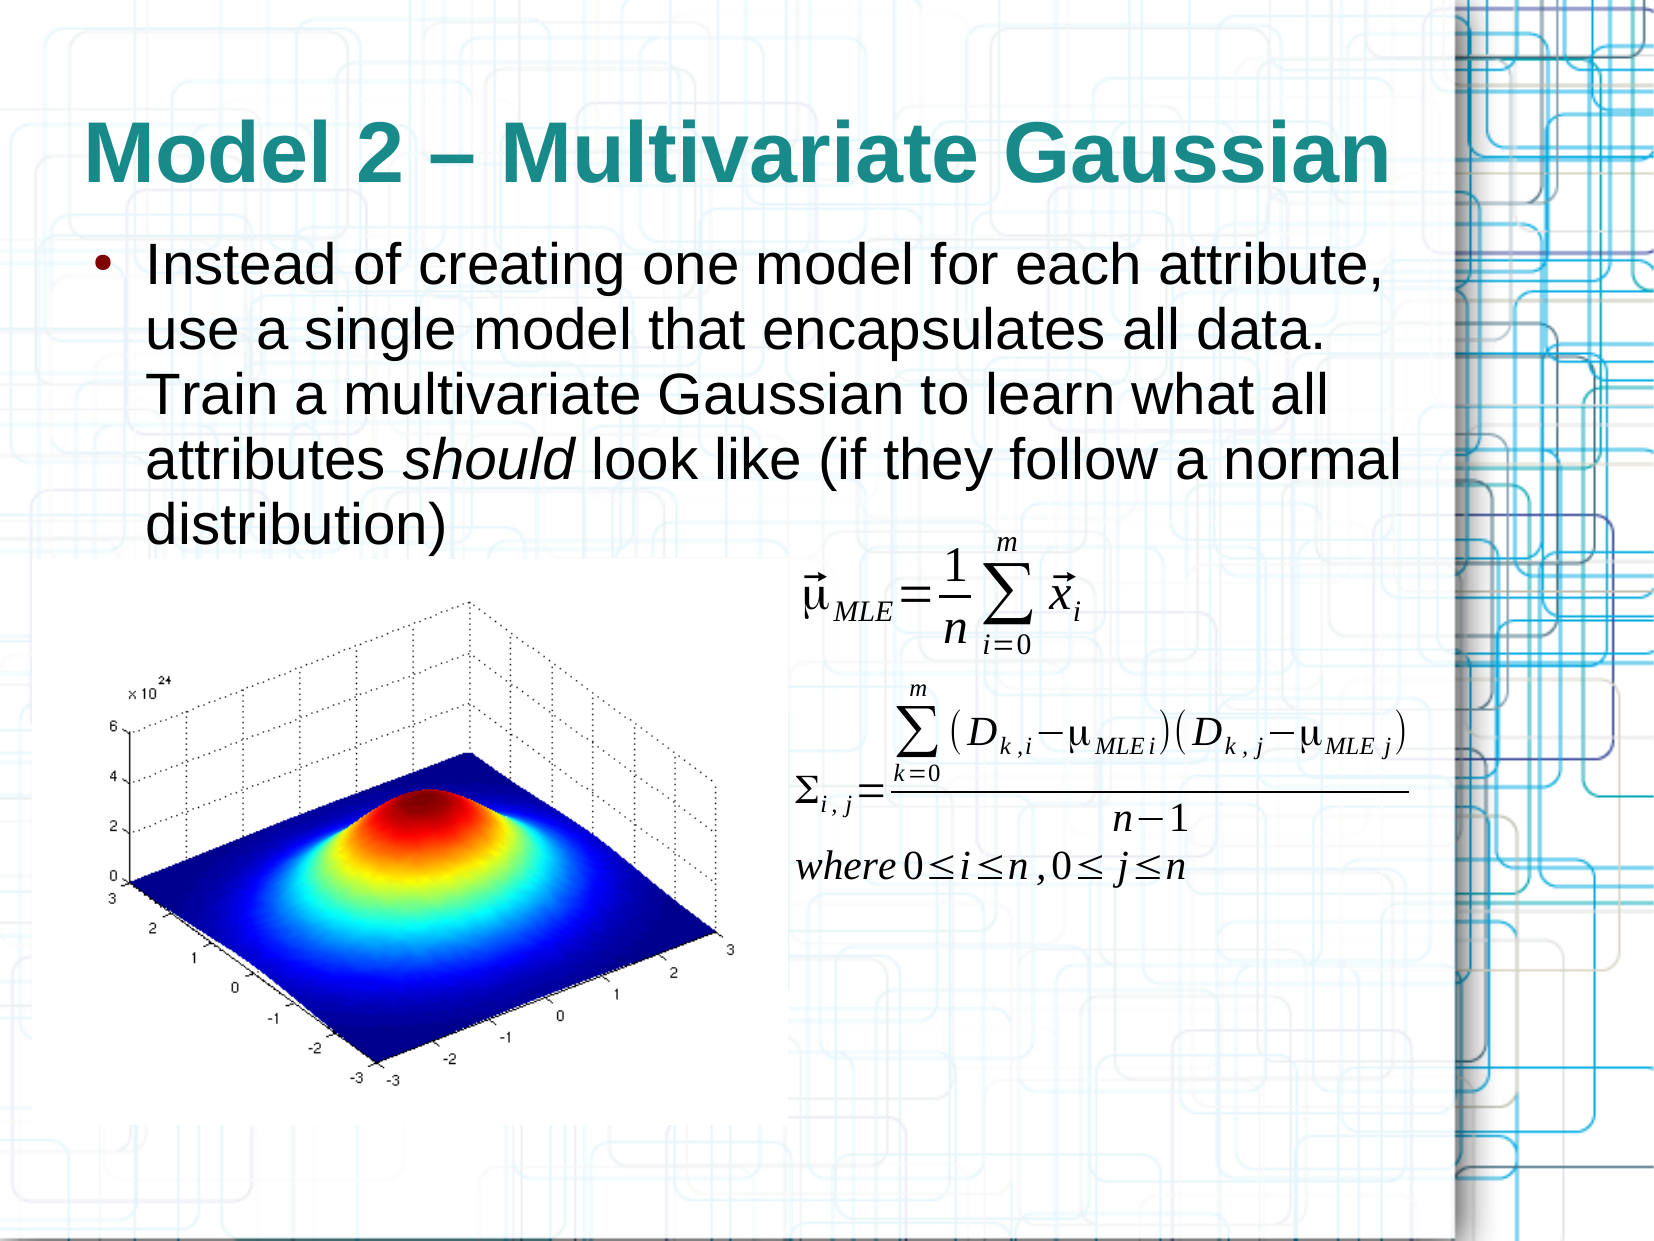

# Model 2 – Multivariate Gaussian
Instead of creating one model for each attribute, use a single model that encapsulates all data. Train a multivariate Gaussian to learn what all attributes should look like (if they follow a normal distribution)